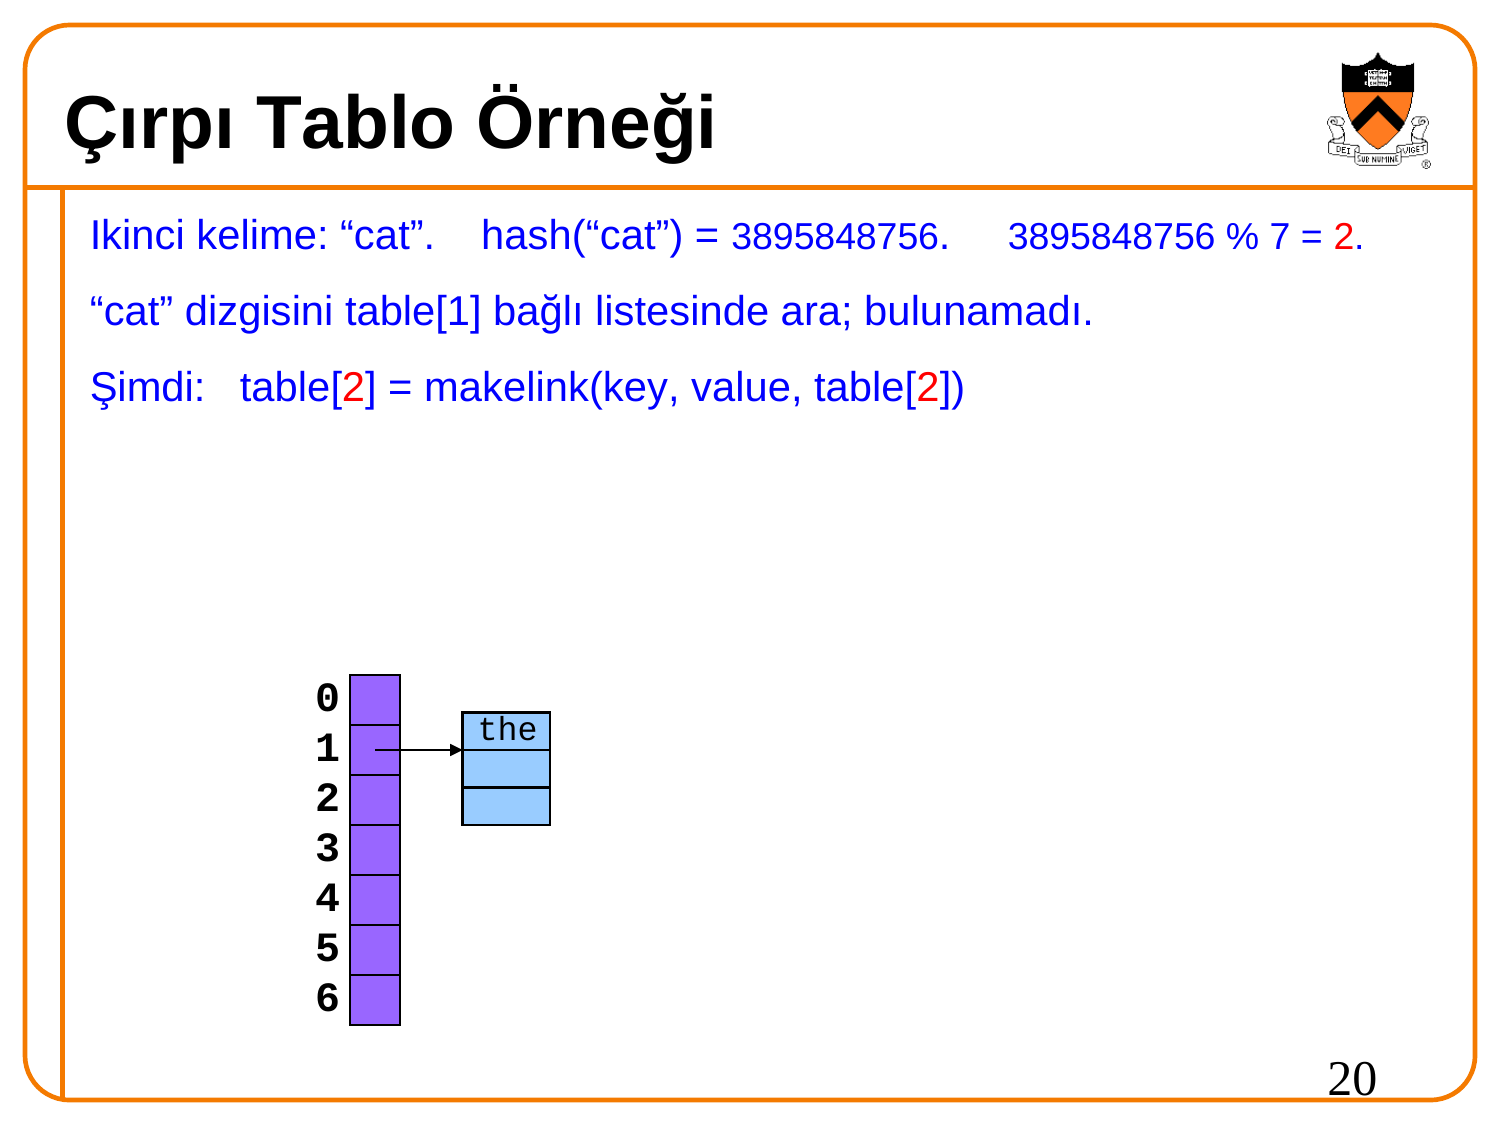

Çırpı Tablo Örneği
# Ikinci kelime: “cat”. hash(“cat”) = 3895848756. 3895848756 % 7 = 2.
“cat” dizgisini table[1] bağlı listesinde ara; bulunamadı.
Şimdi: table[2] = makelink(key, value, table[2])
0
1
2
3
4
5
6
the
20